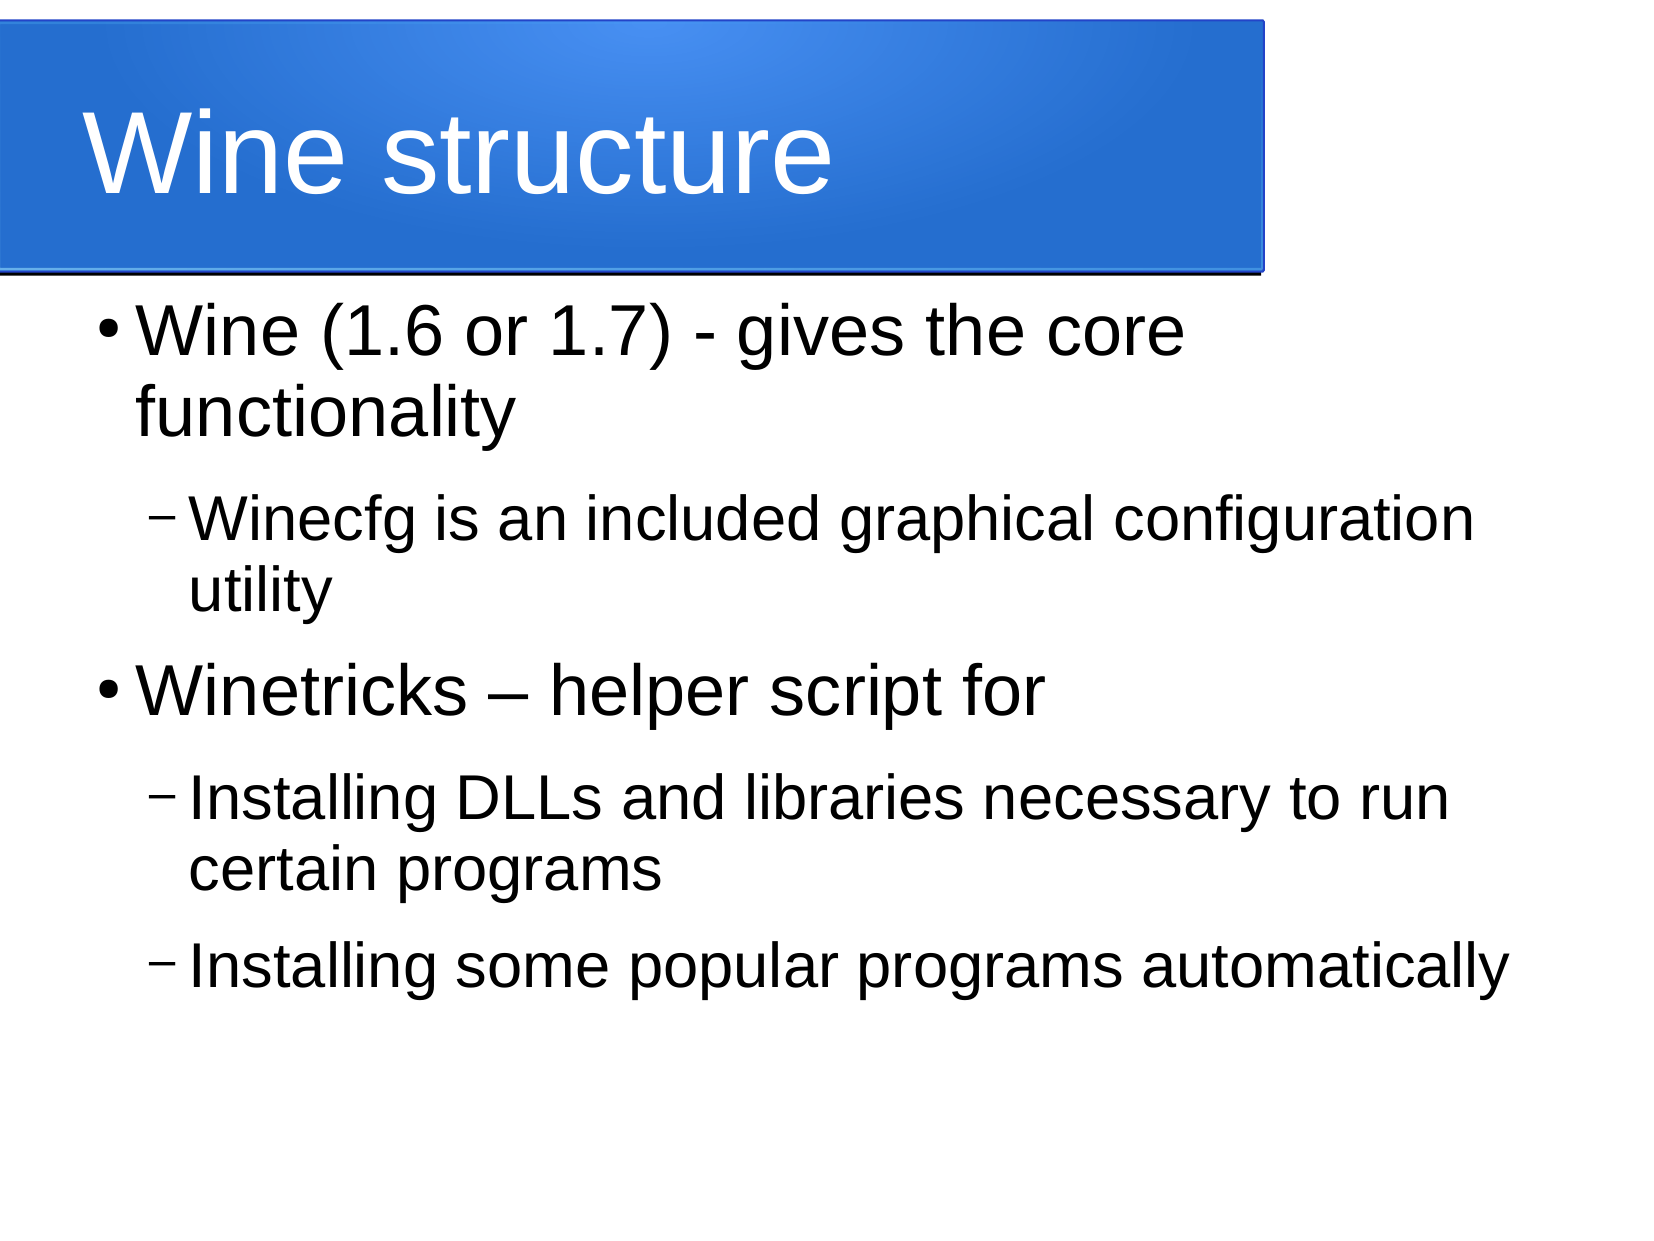

# Wine structure
Wine (1.6 or 1.7) - gives the core functionality
Winecfg is an included graphical configuration utility
Winetricks – helper script for
Installing DLLs and libraries necessary to run certain programs
Installing some popular programs automatically